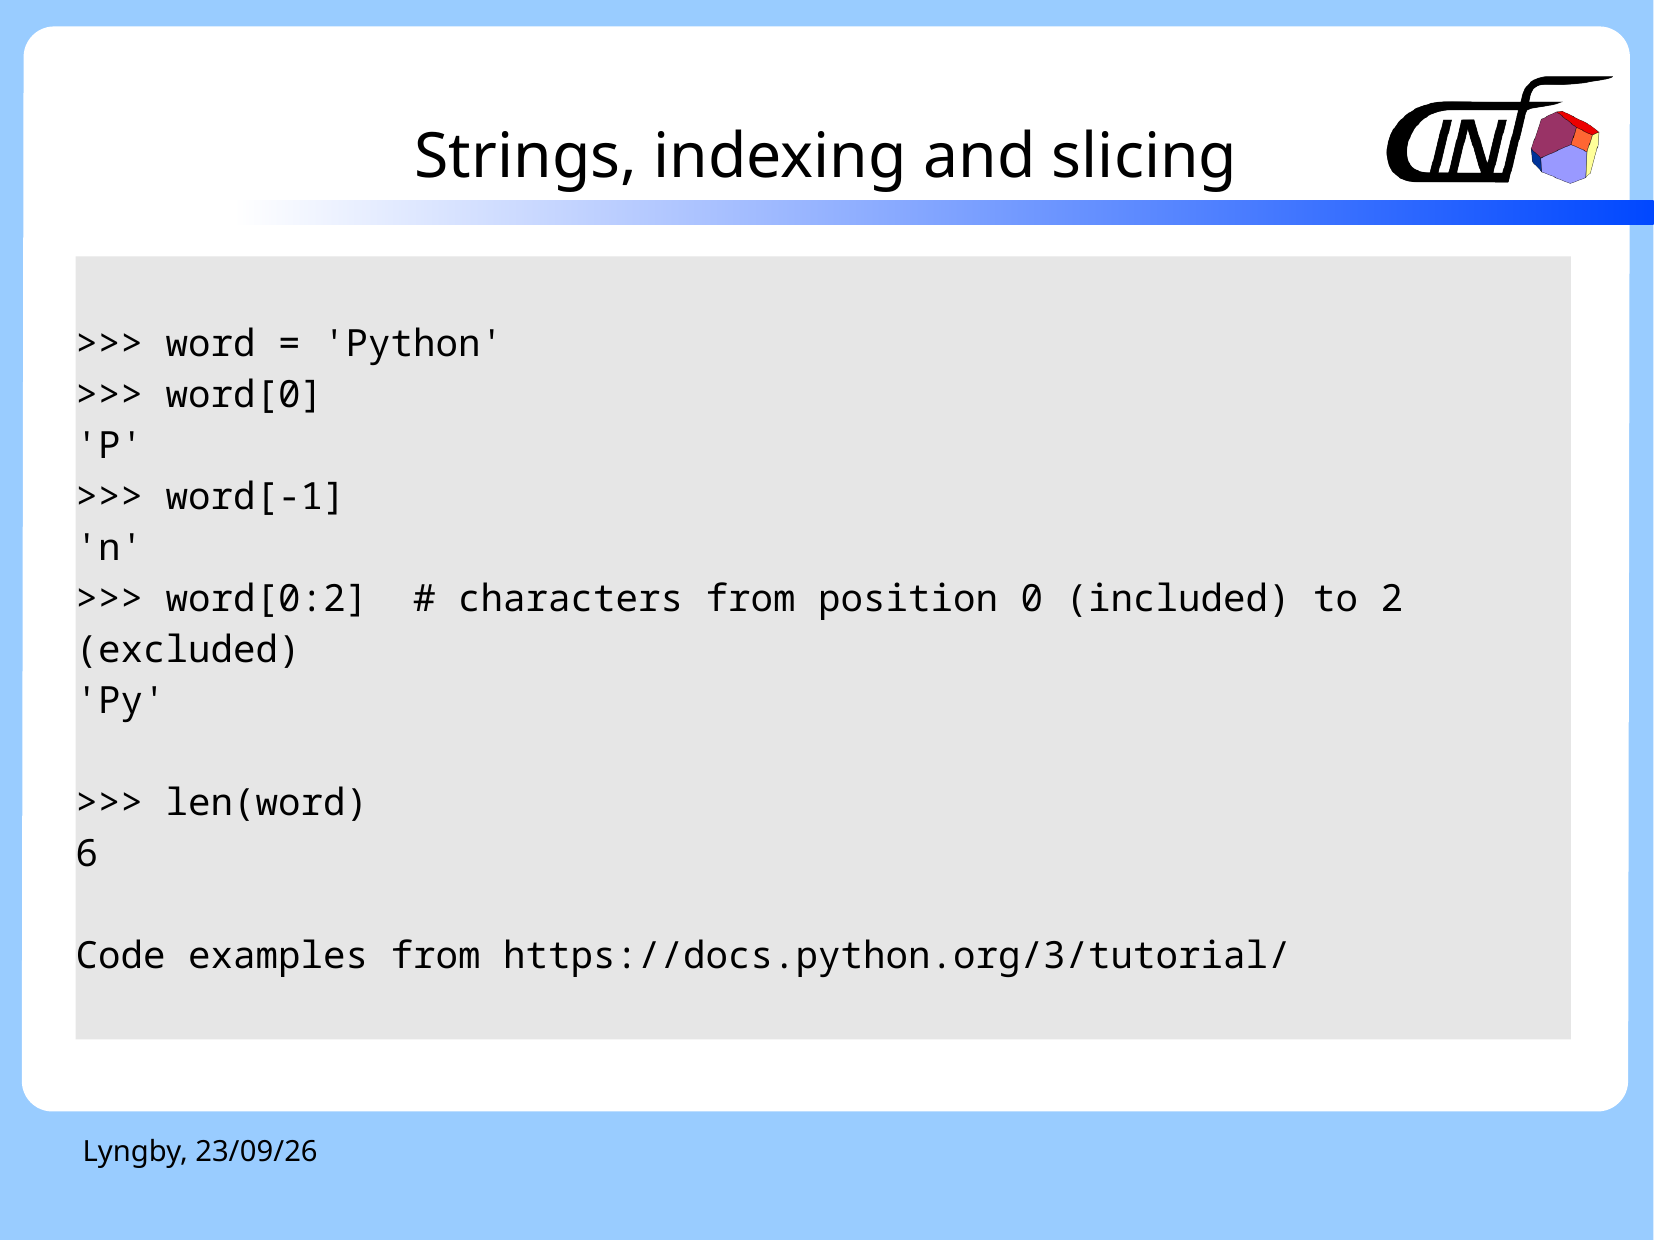

# Strings, indexing and slicing
>>> word = 'Python'
>>> word[0]
'P'
>>> word[-1]
'n'
>>> word[0:2] # characters from position 0 (included) to 2 (excluded)
'Py'
>>> len(word)
6
Code examples from https://docs.python.org/3/tutorial/